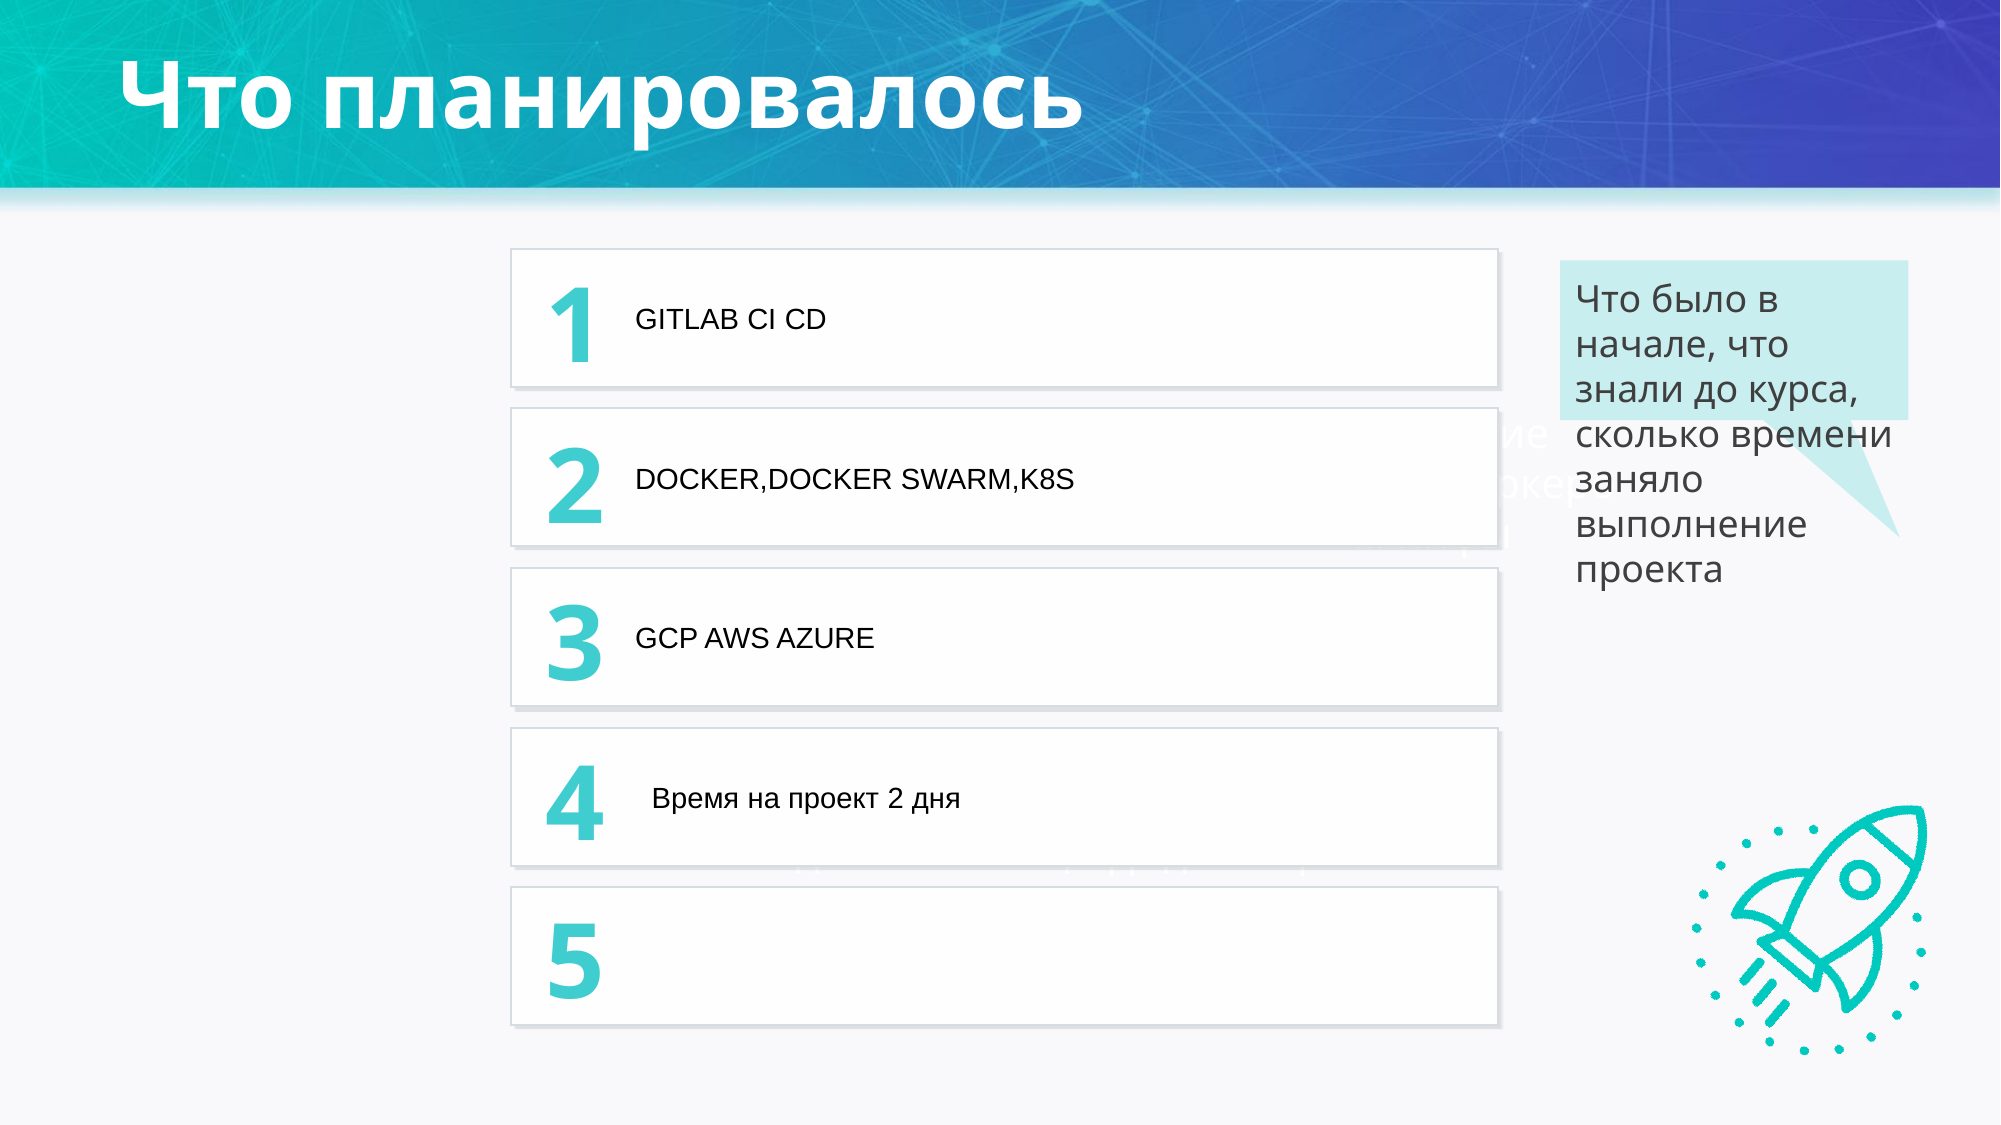

Что планировалось
1
 GITLAB CI CD
Что было в начале, что знали до курса, сколько времени заняло выполнение проекта
2
Выделение фигурой/маркером инфы
 DOCKER,DOCKER SWARM,K8S
3
 GCP AWS AZURE
4
 Время на проект 2 дня
Одна мысль на слайде
без картинок
Использование цифр для опроса
0-9
5